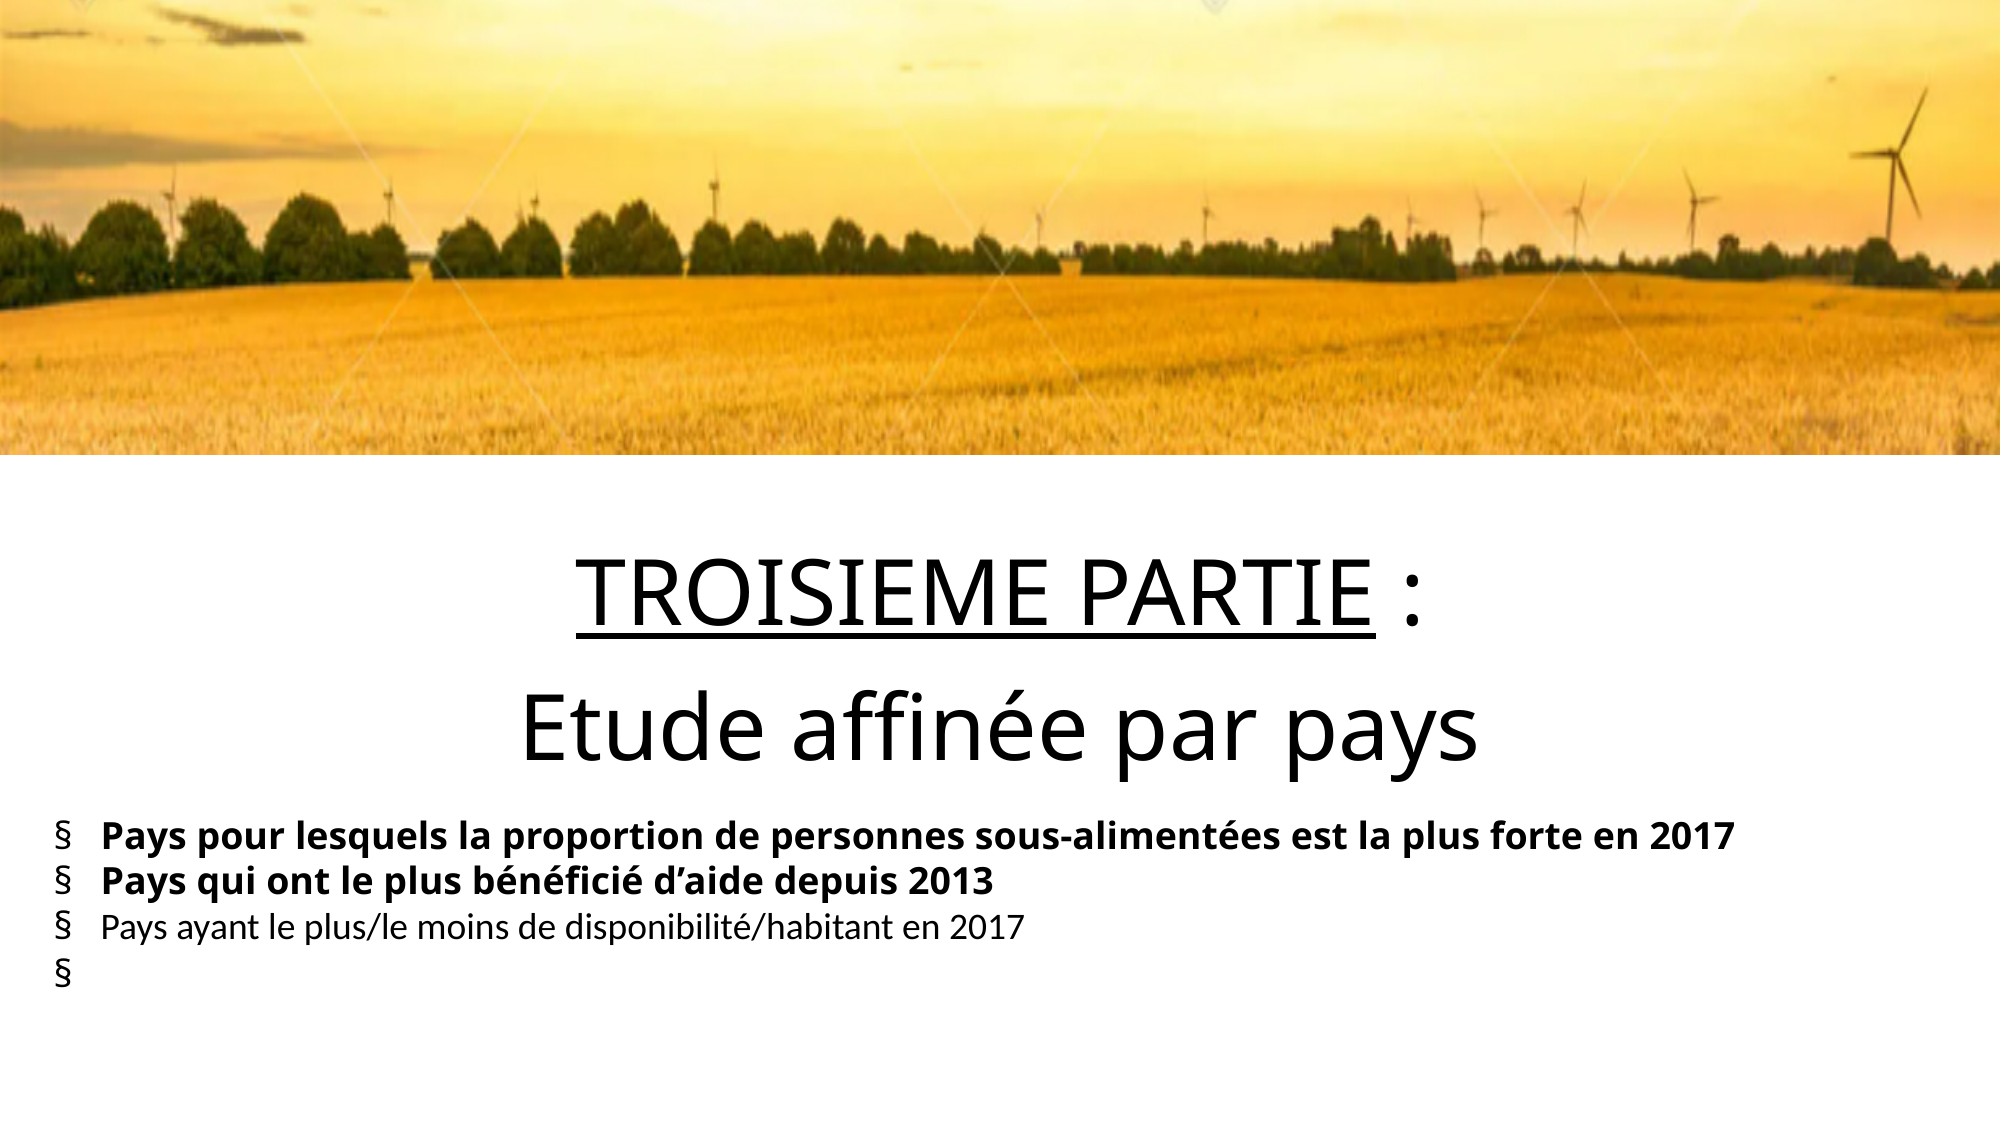

TROISIEME PARTIE :
Etude affinée par pays
Pays pour lesquels la proportion de personnes sous-alimentées est la plus forte en 2017
Pays qui ont le plus bénéficié d’aide depuis 2013
Pays ayant le plus/le moins de disponibilité/habitant en 2017